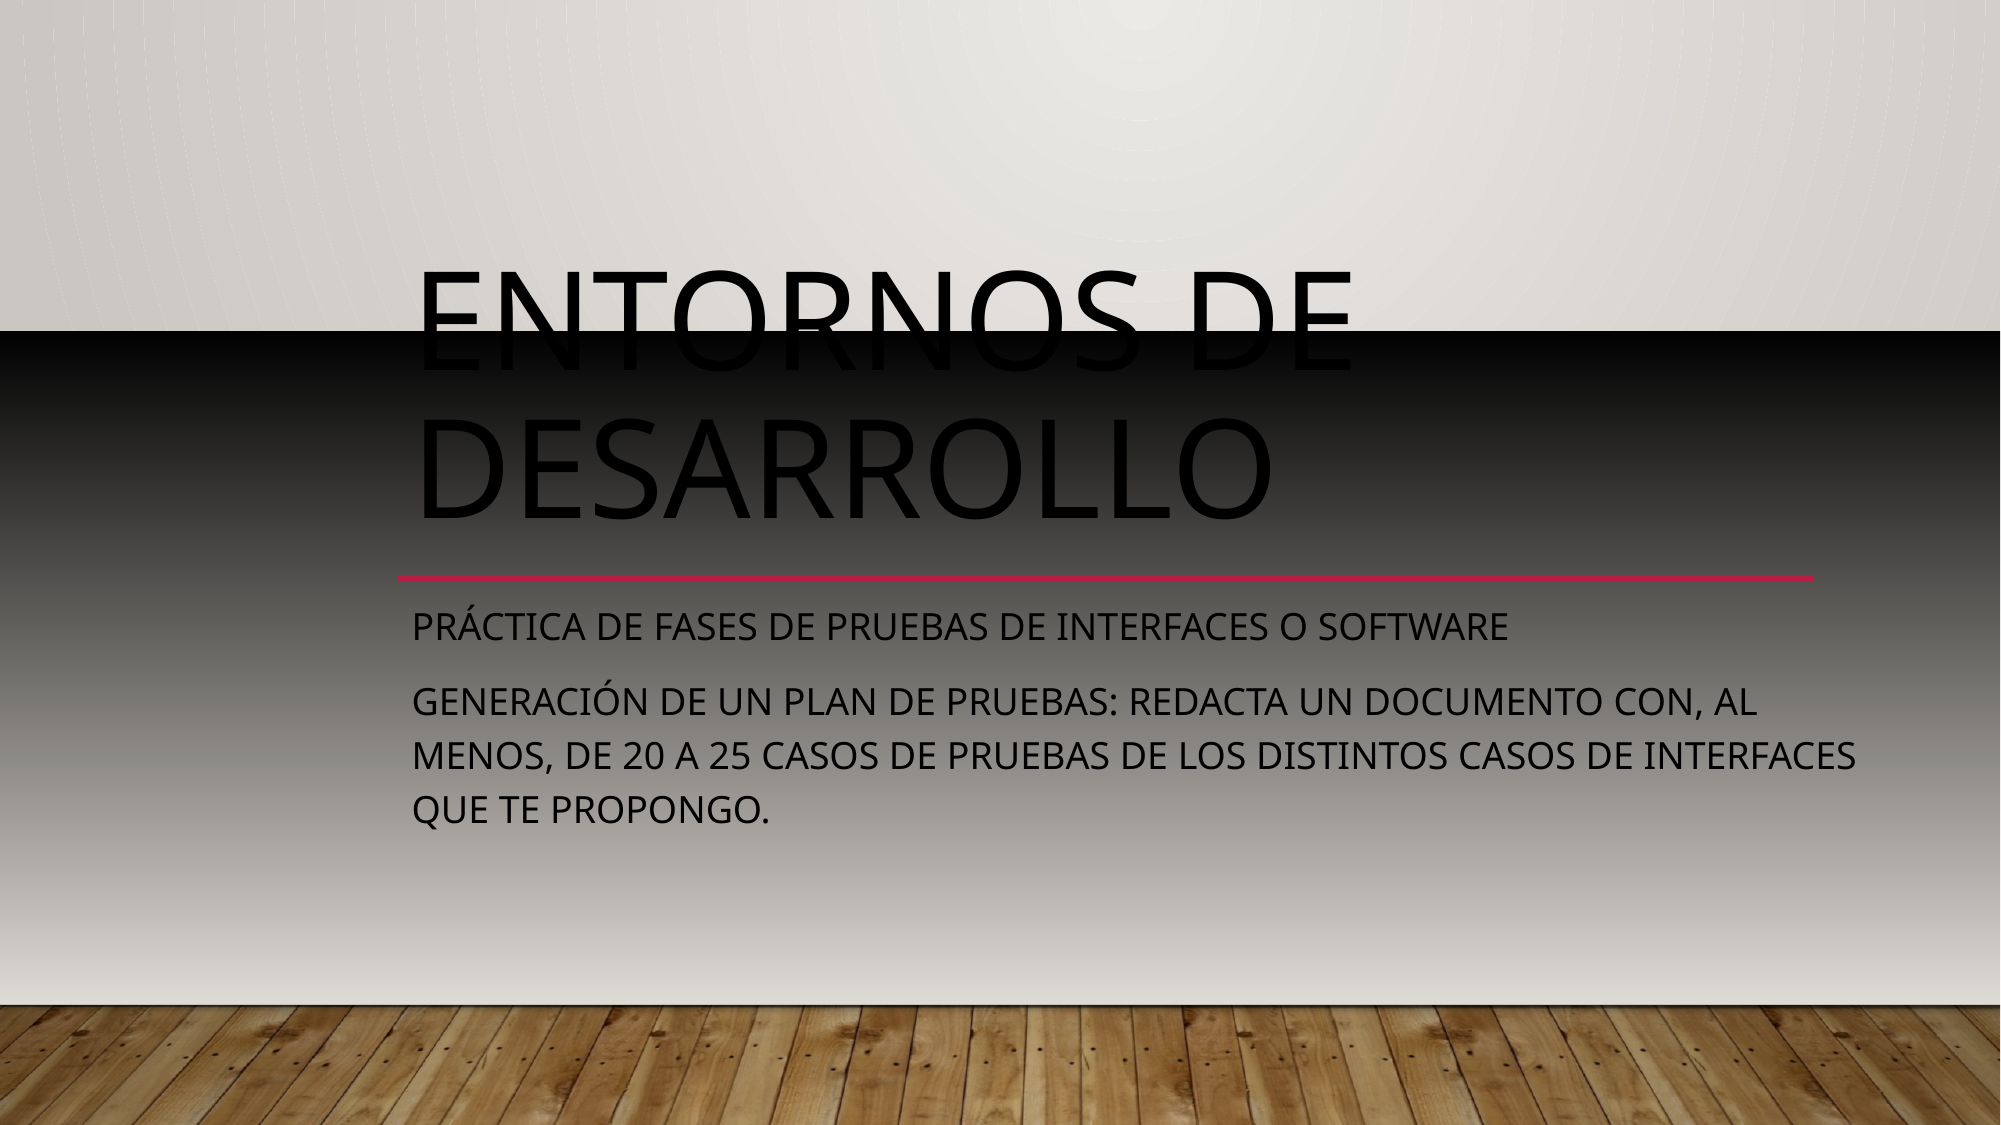

# Entornos de desarrollo
Práctica de fases de pruebas de interfaces o software
Generación de un plan de pruebas: Redacta un documento con, al menos, de 20 a 25 CASOS DE PRUEBAS DE LOS DISTINTOS CASOS DE INTERFACES QUE TE PROPONGO.